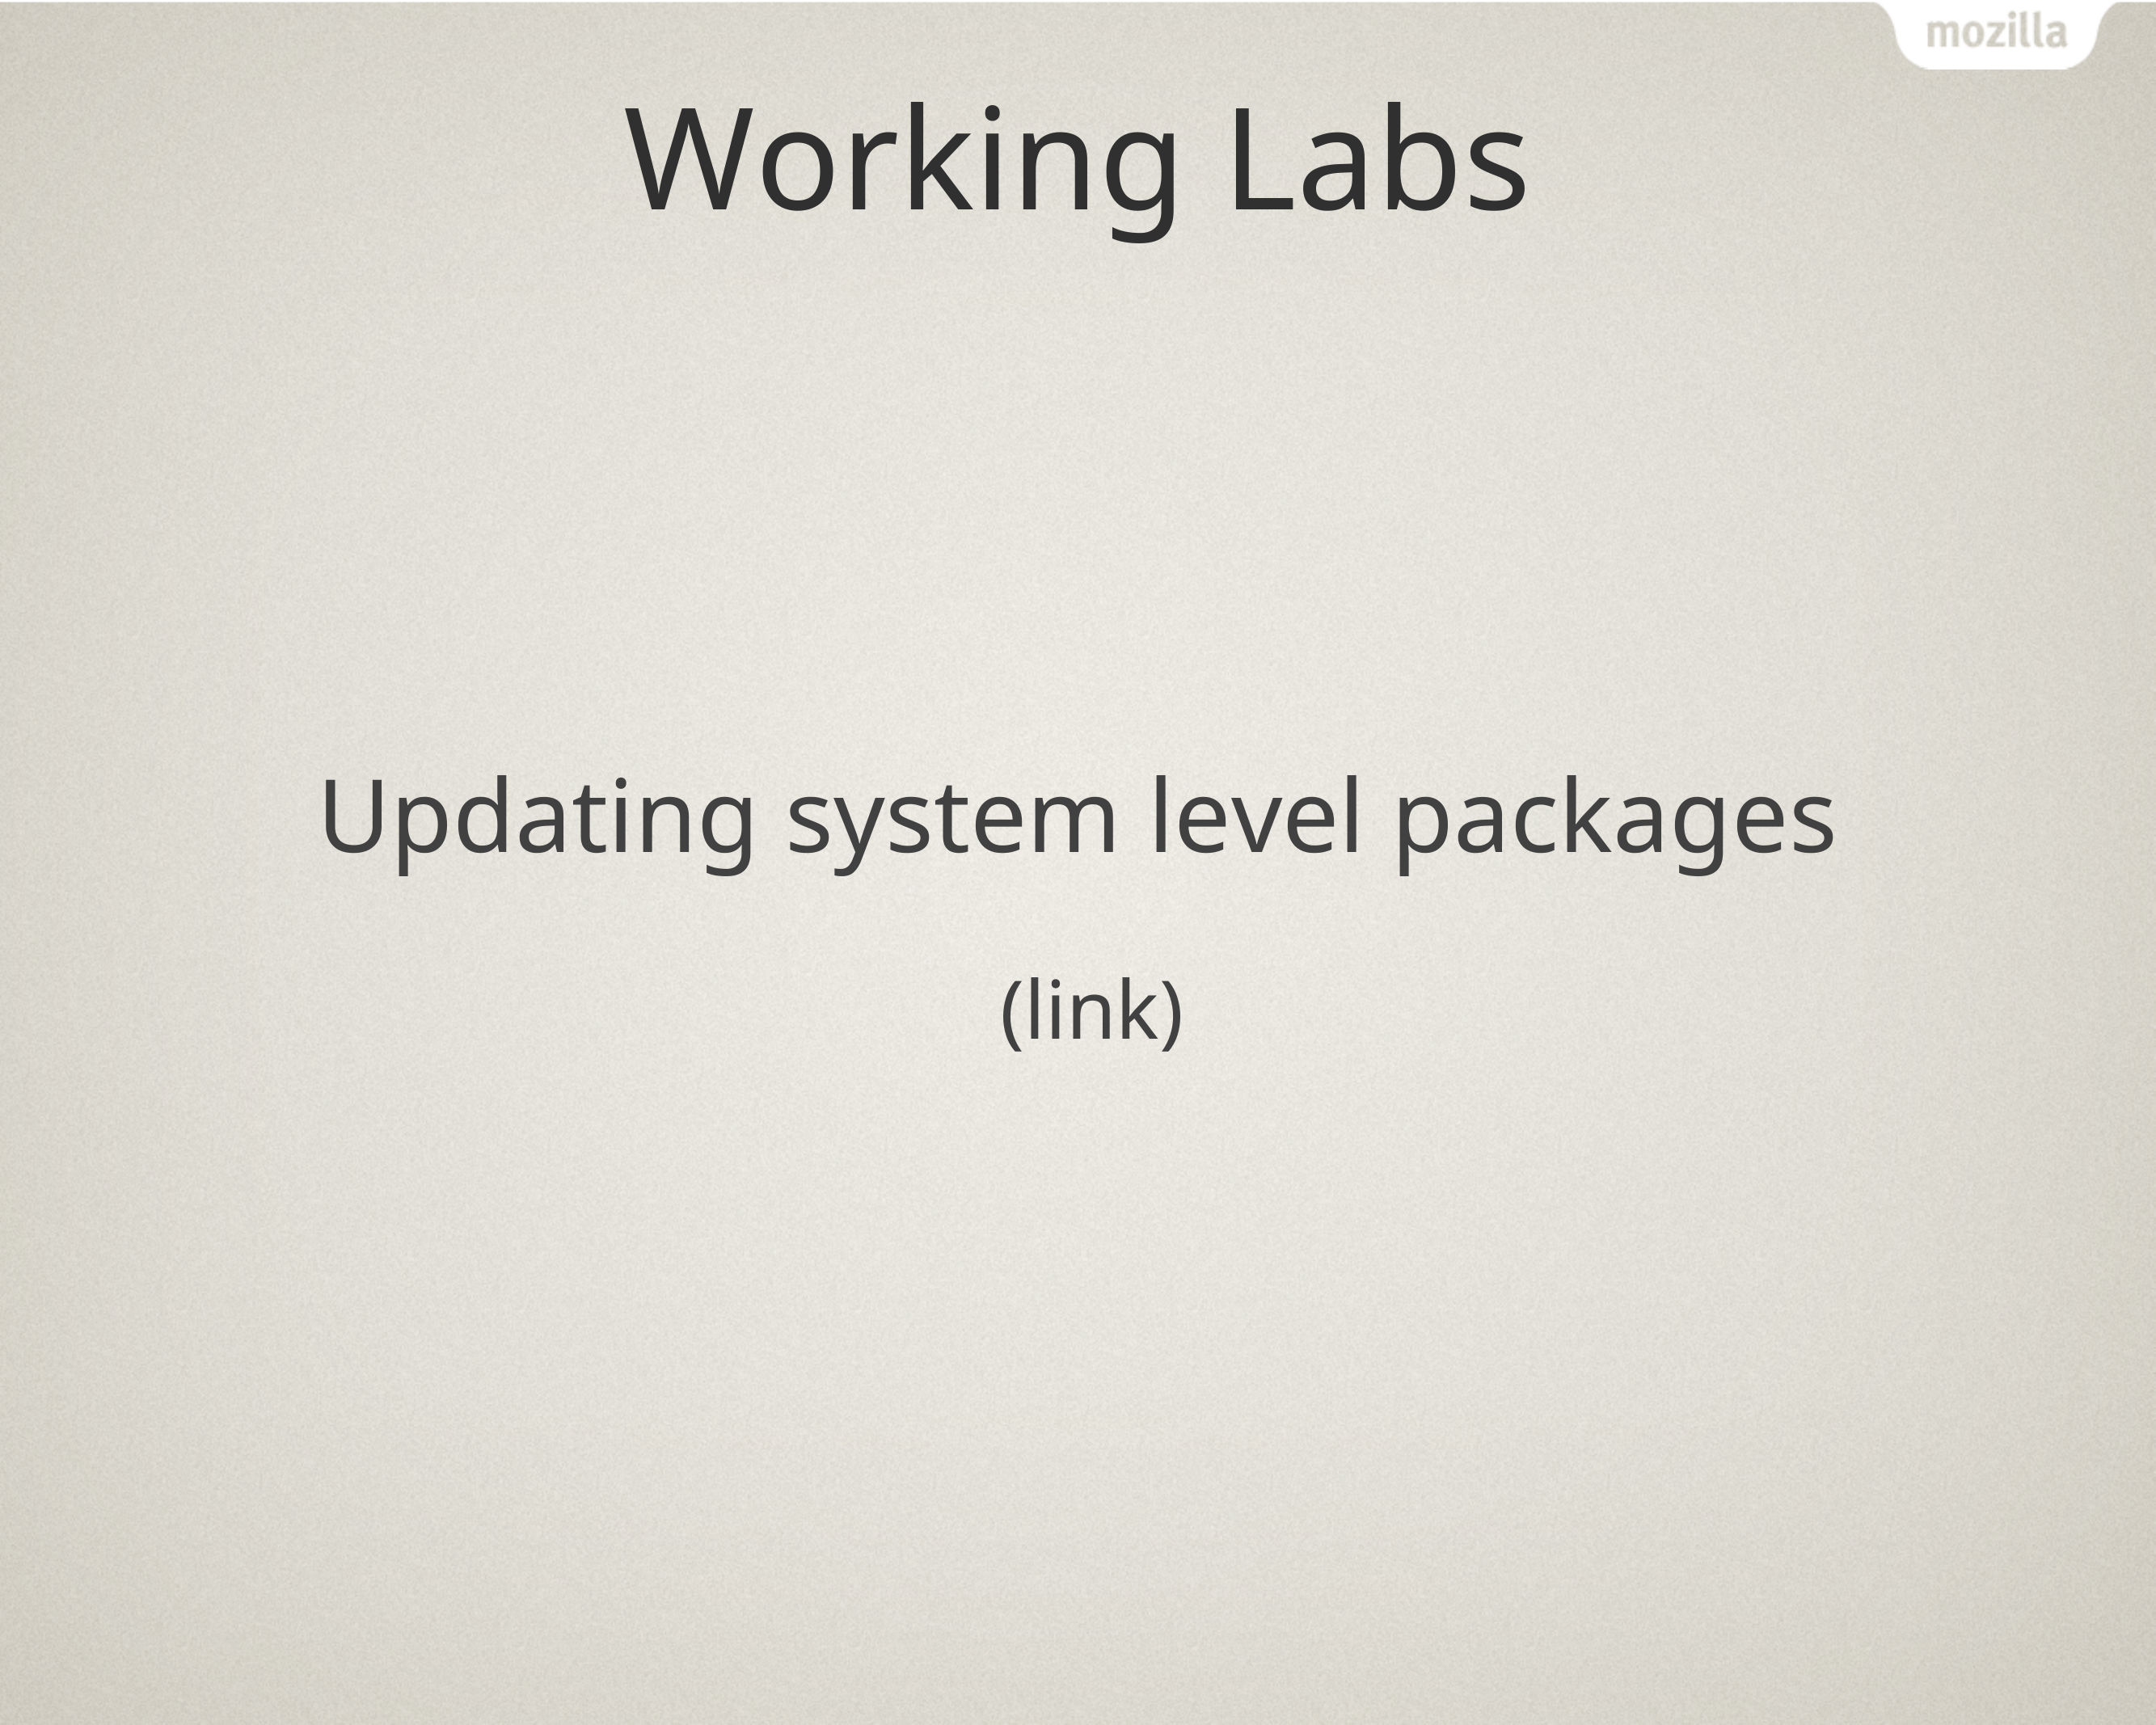

# Working Labs
Updating system level packages
(link)